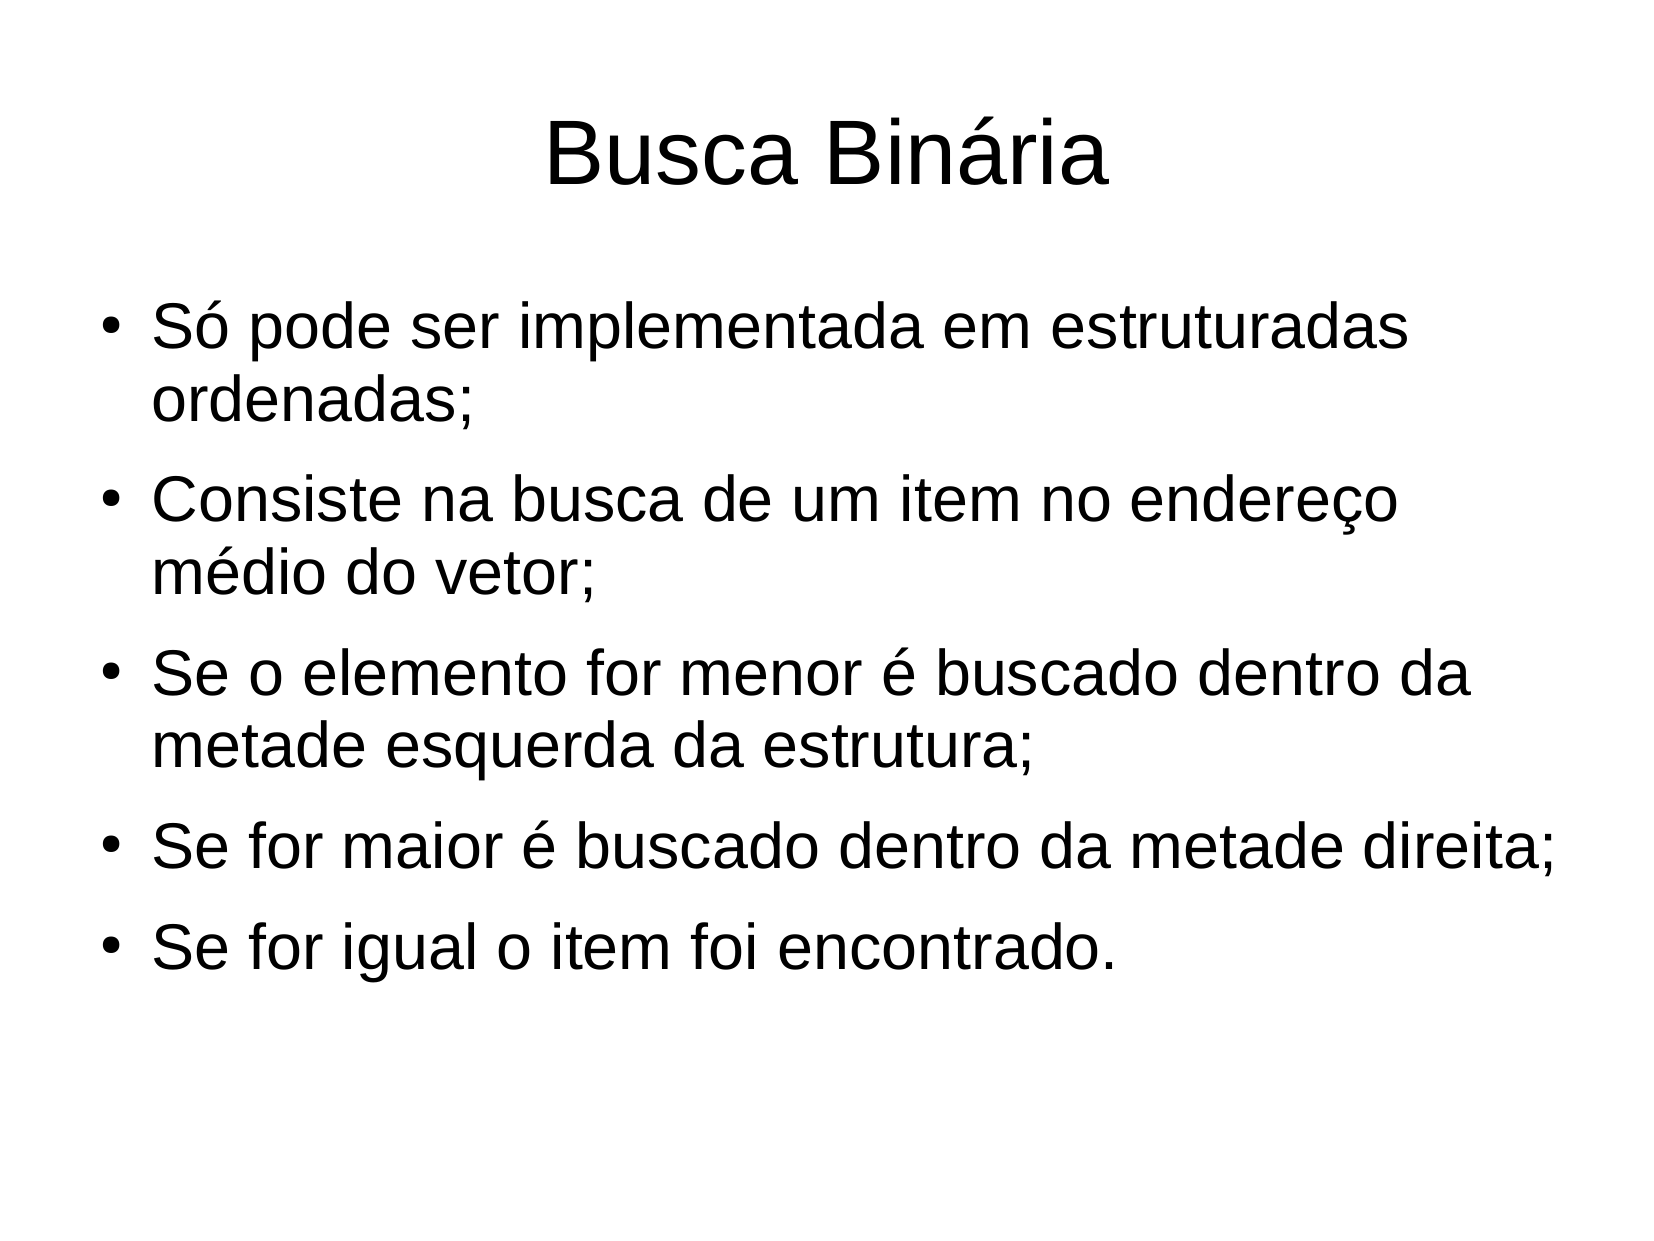

# Busca Binária
Só pode ser implementada em estruturadas ordenadas;
Consiste na busca de um item no endereço médio do vetor;
Se o elemento for menor é buscado dentro da metade esquerda da estrutura;
Se for maior é buscado dentro da metade direita;
Se for igual o item foi encontrado.